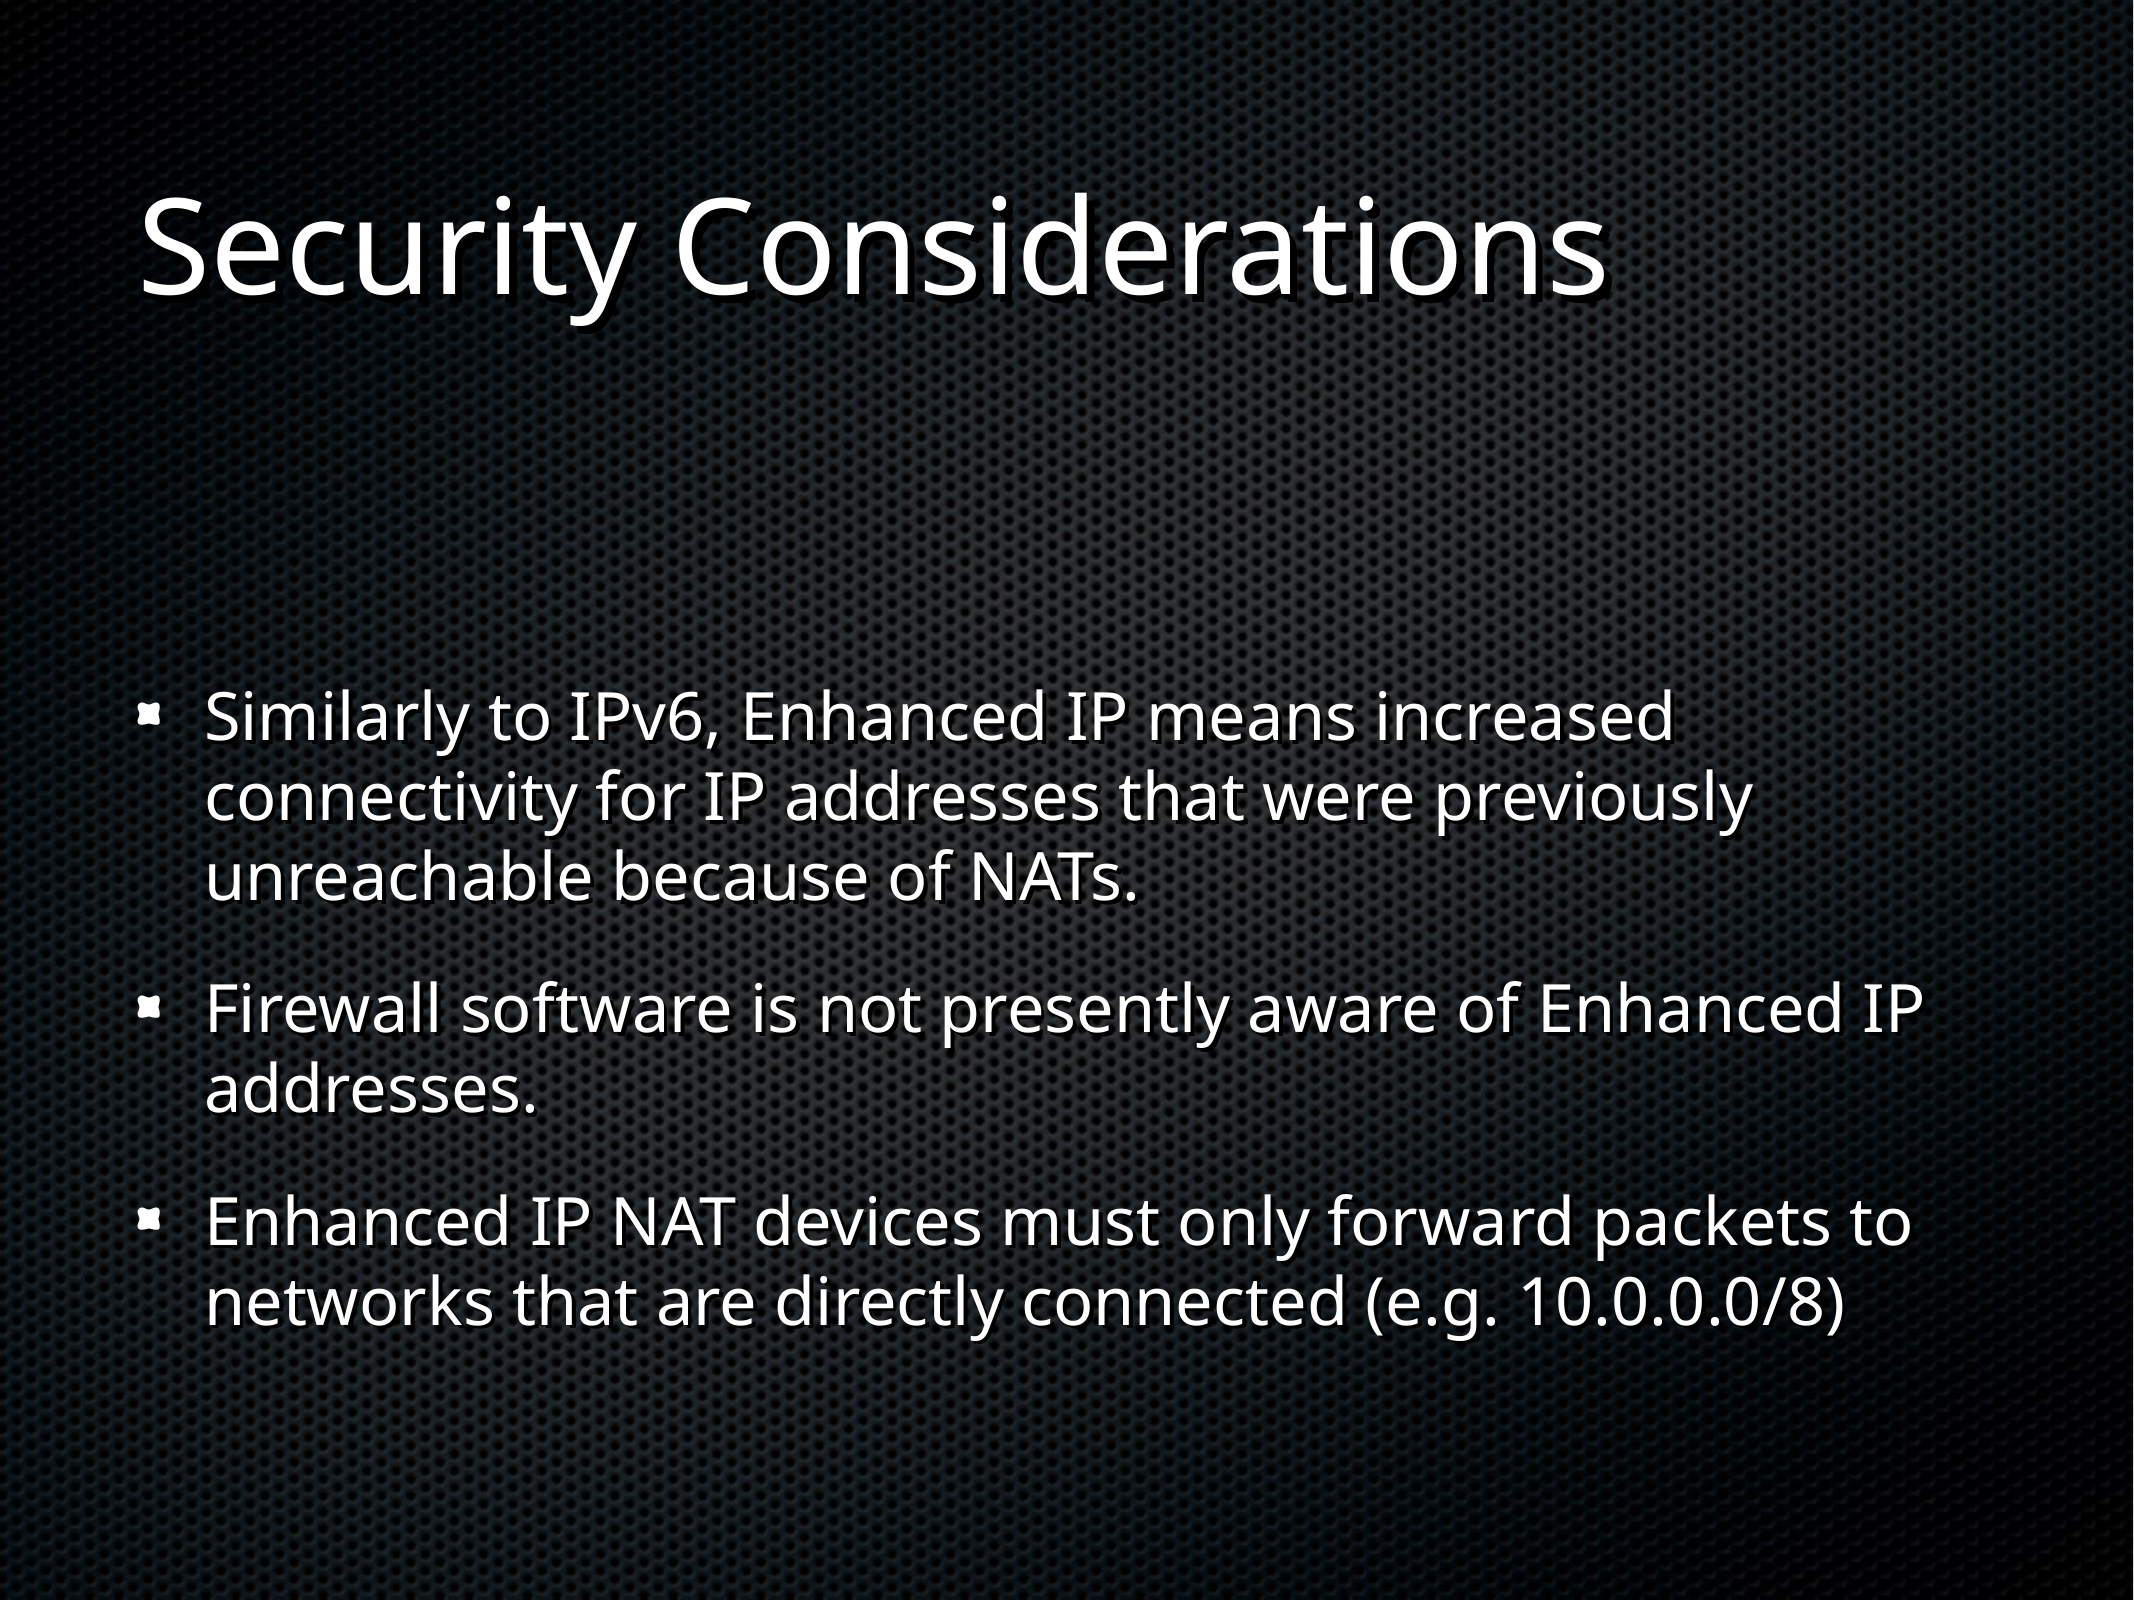

# Security Considerations
Similarly to IPv6, Enhanced IP means increased connectivity for IP addresses that were previously unreachable because of NATs.
Firewall software is not presently aware of Enhanced IP addresses.
Enhanced IP NAT devices must only forward packets to networks that are directly connected (e.g. 10.0.0.0/8)